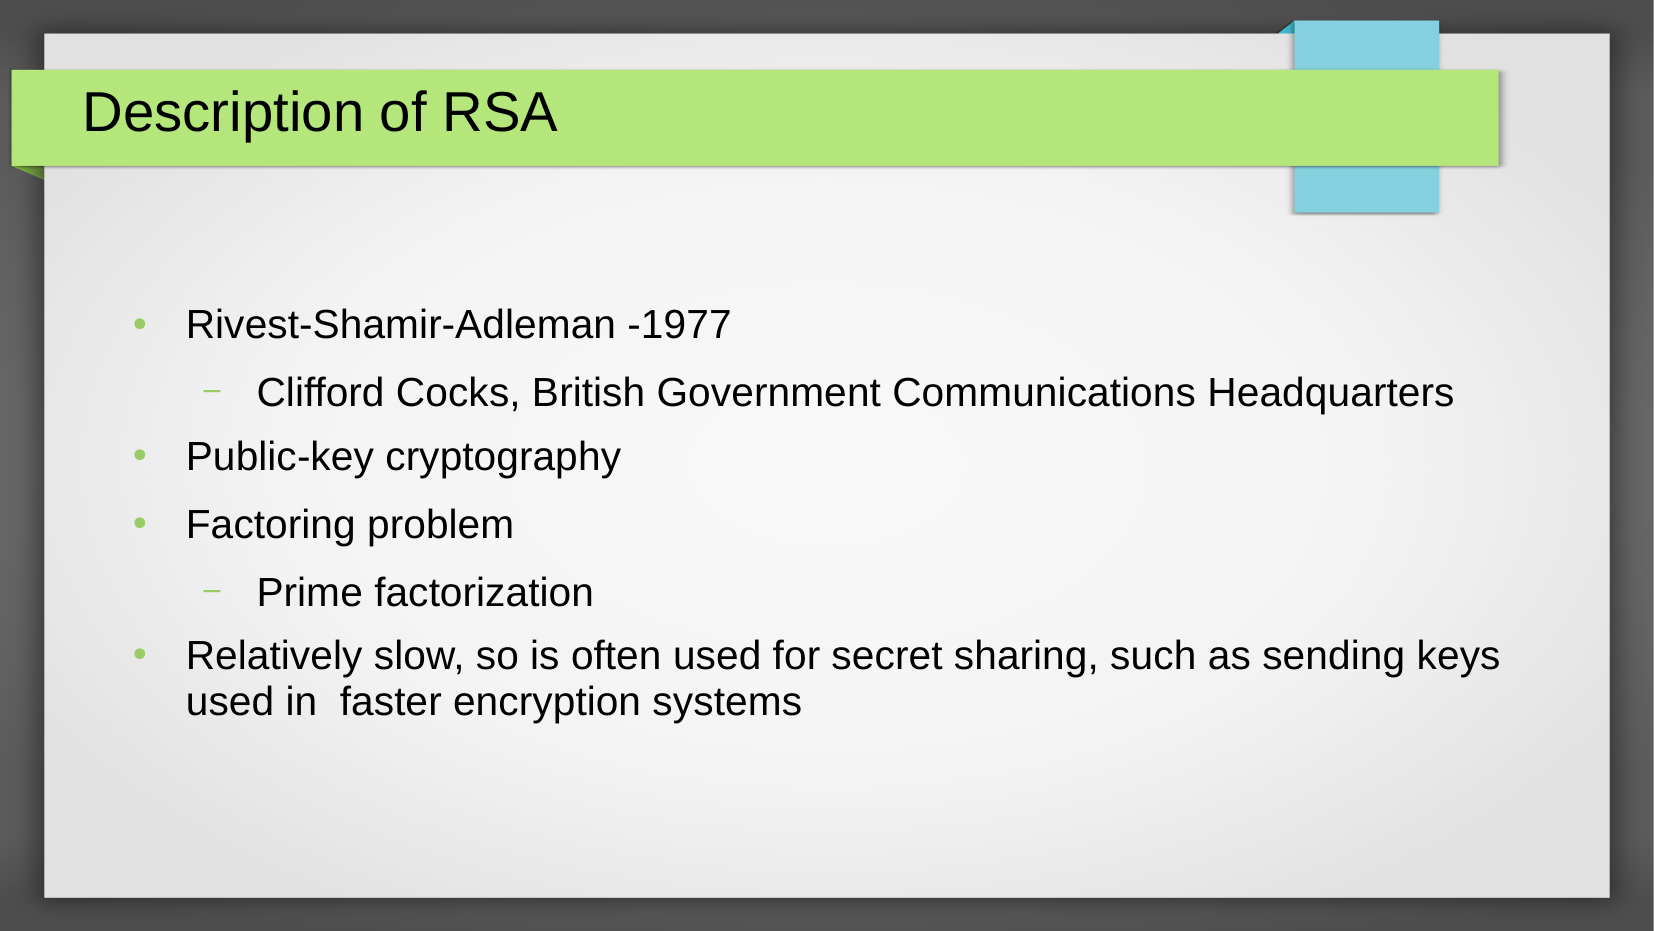

# Description of RSA
Rivest-Shamir-Adleman -1977
Clifford Cocks, British Government Communications Headquarters
Public-key cryptography
Factoring problem
Prime factorization
Relatively slow, so is often used for secret sharing, such as sending keys used in faster encryption systems